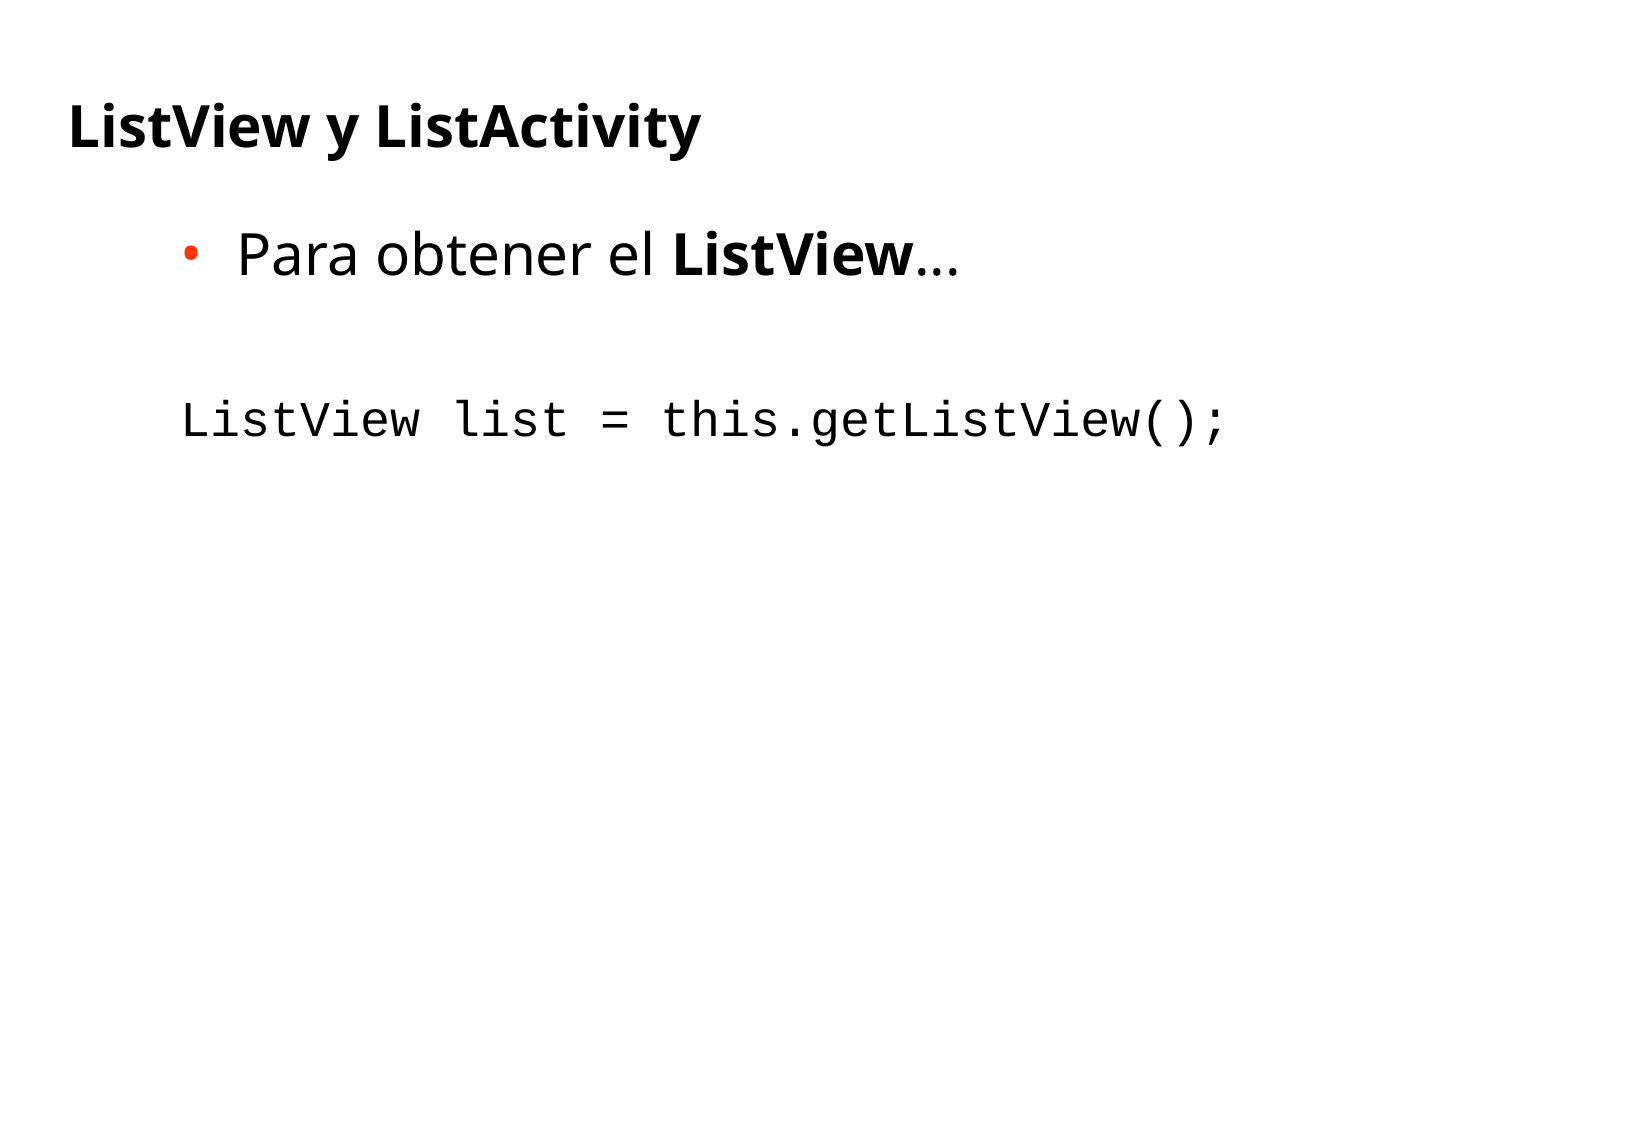

# ListView y ListActivity
Para obtener el ListView...
ListView list = this.getListView();